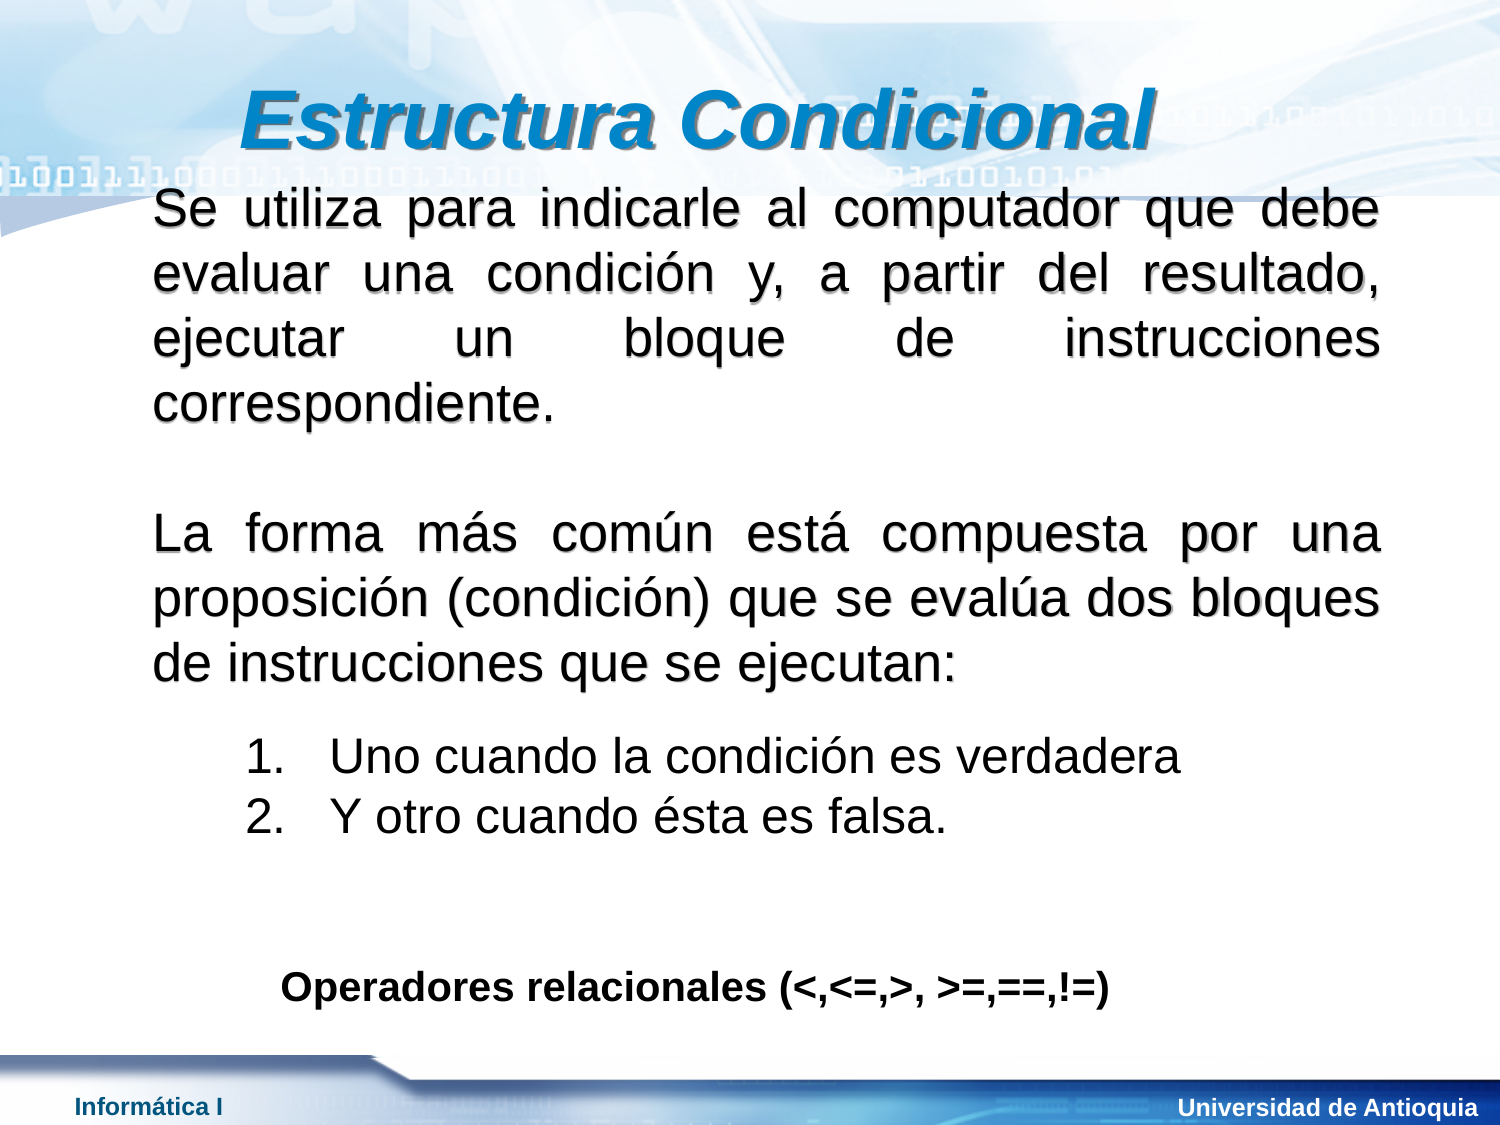

# Estructura Condicional
Se utiliza para indicarle al computador que debe evaluar una condición y, a partir del resultado, ejecutar un bloque de instrucciones correspondiente.
La forma más común está compuesta por una proposición (condición) que se evalúa dos bloques de instrucciones que se ejecutan:
Uno cuando la condición es verdadera
Y otro cuando ésta es falsa.
Operadores relacionales (<,<=,>, >=,==,!=)